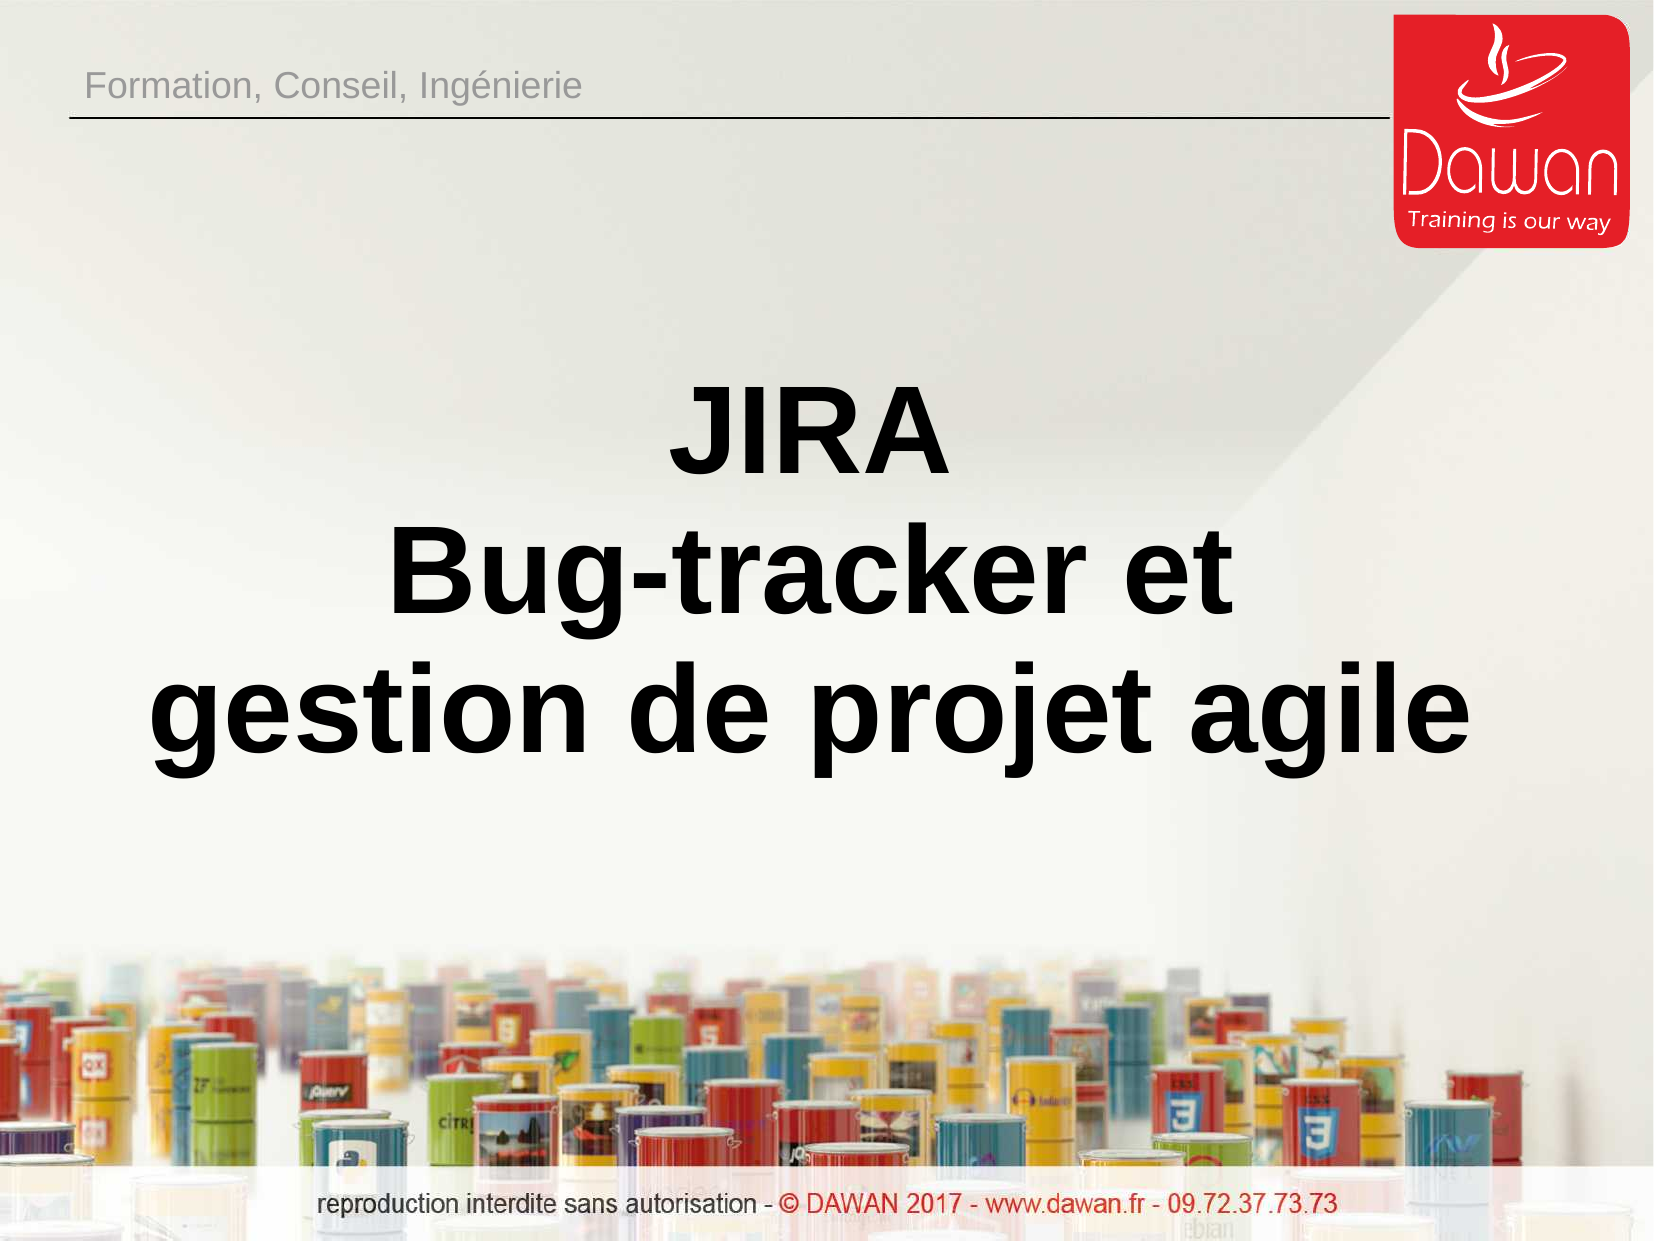

Formation, Conseil, Ingénierie
JIRA
Bug-tracker et
gestion de projet agile